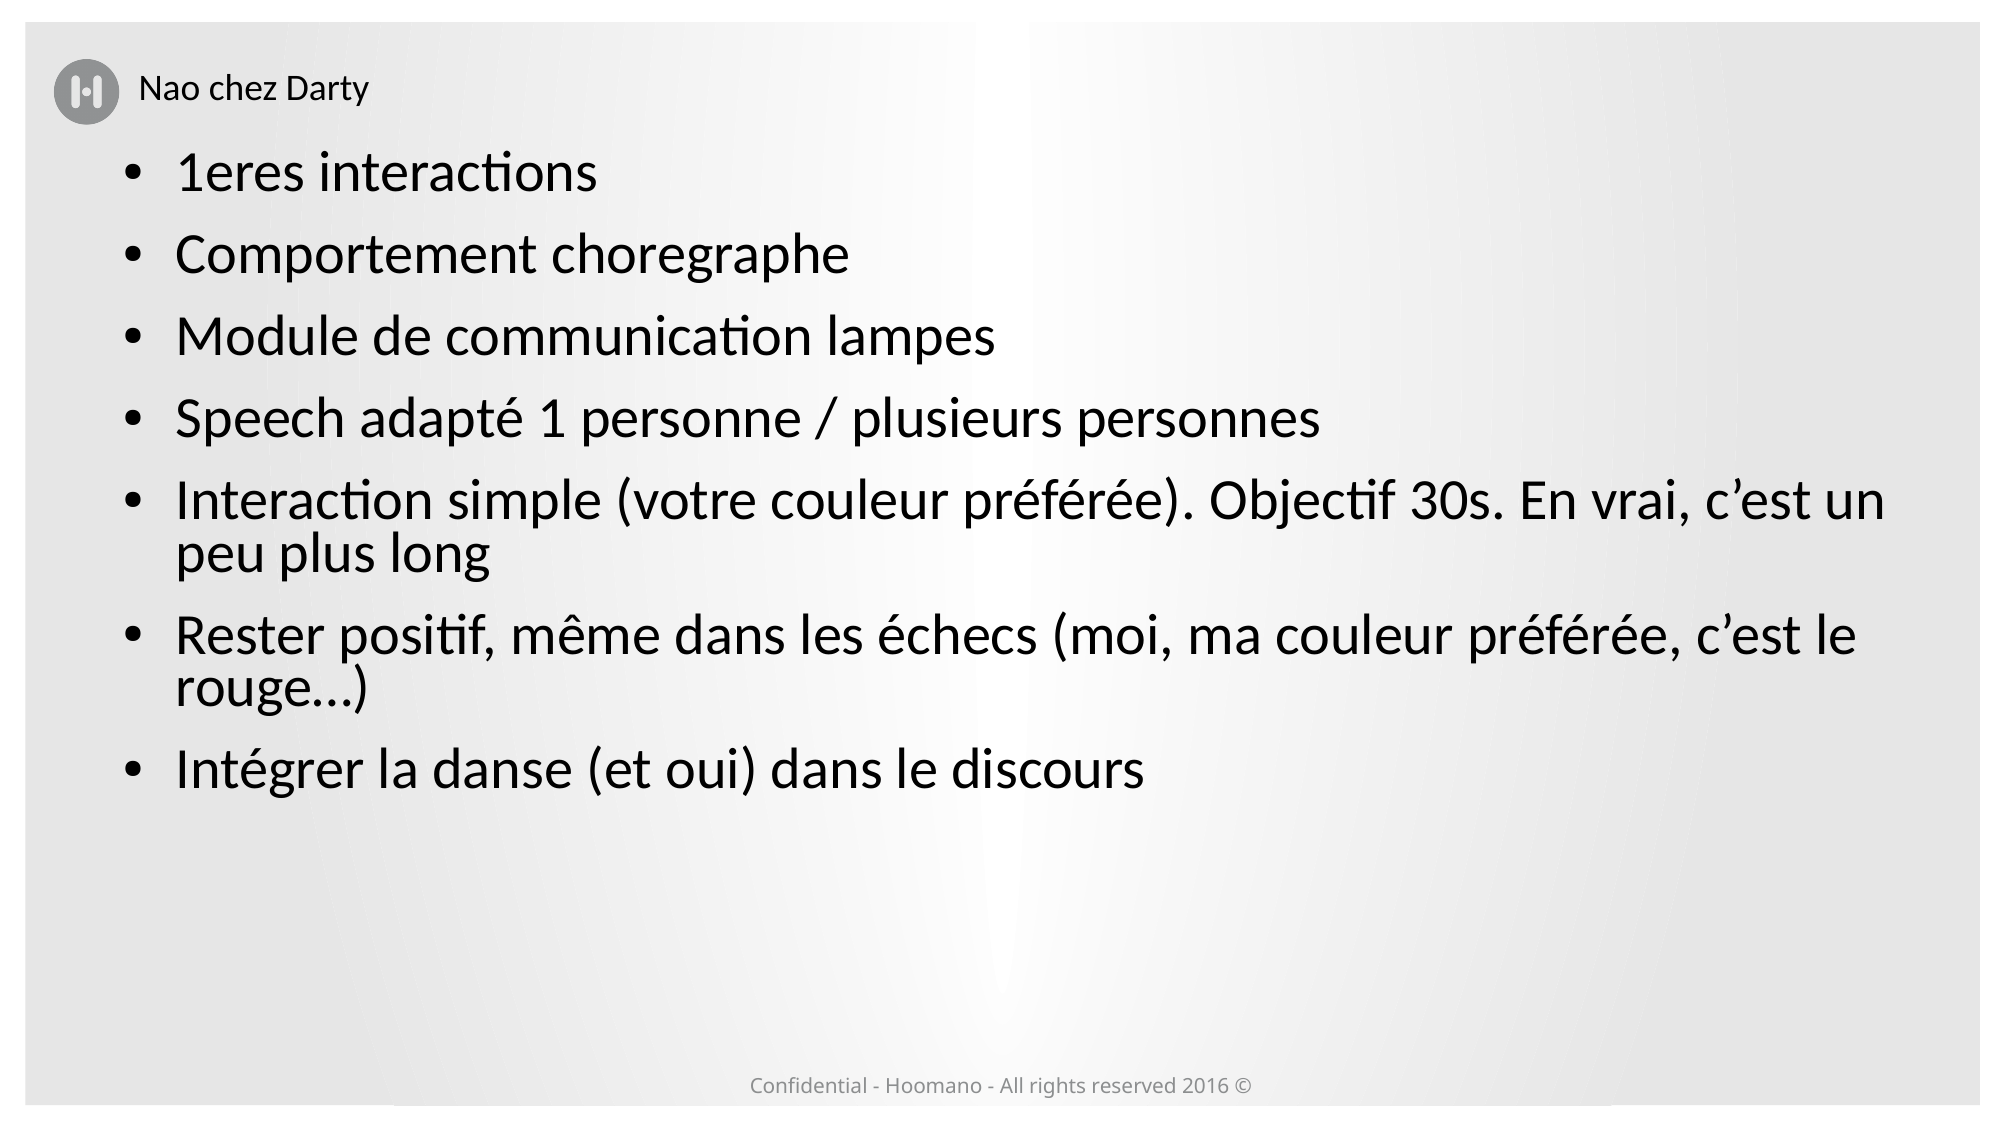

# Nao chez Darty
1eres interactions
Comportement choregraphe
Module de communication lampes
Speech adapté 1 personne / plusieurs personnes
Interaction simple (votre couleur préférée). Objectif 30s. En vrai, c’est un peu plus long
Rester positif, même dans les échecs (moi, ma couleur préférée, c’est le rouge…)
Intégrer la danse (et oui) dans le discours